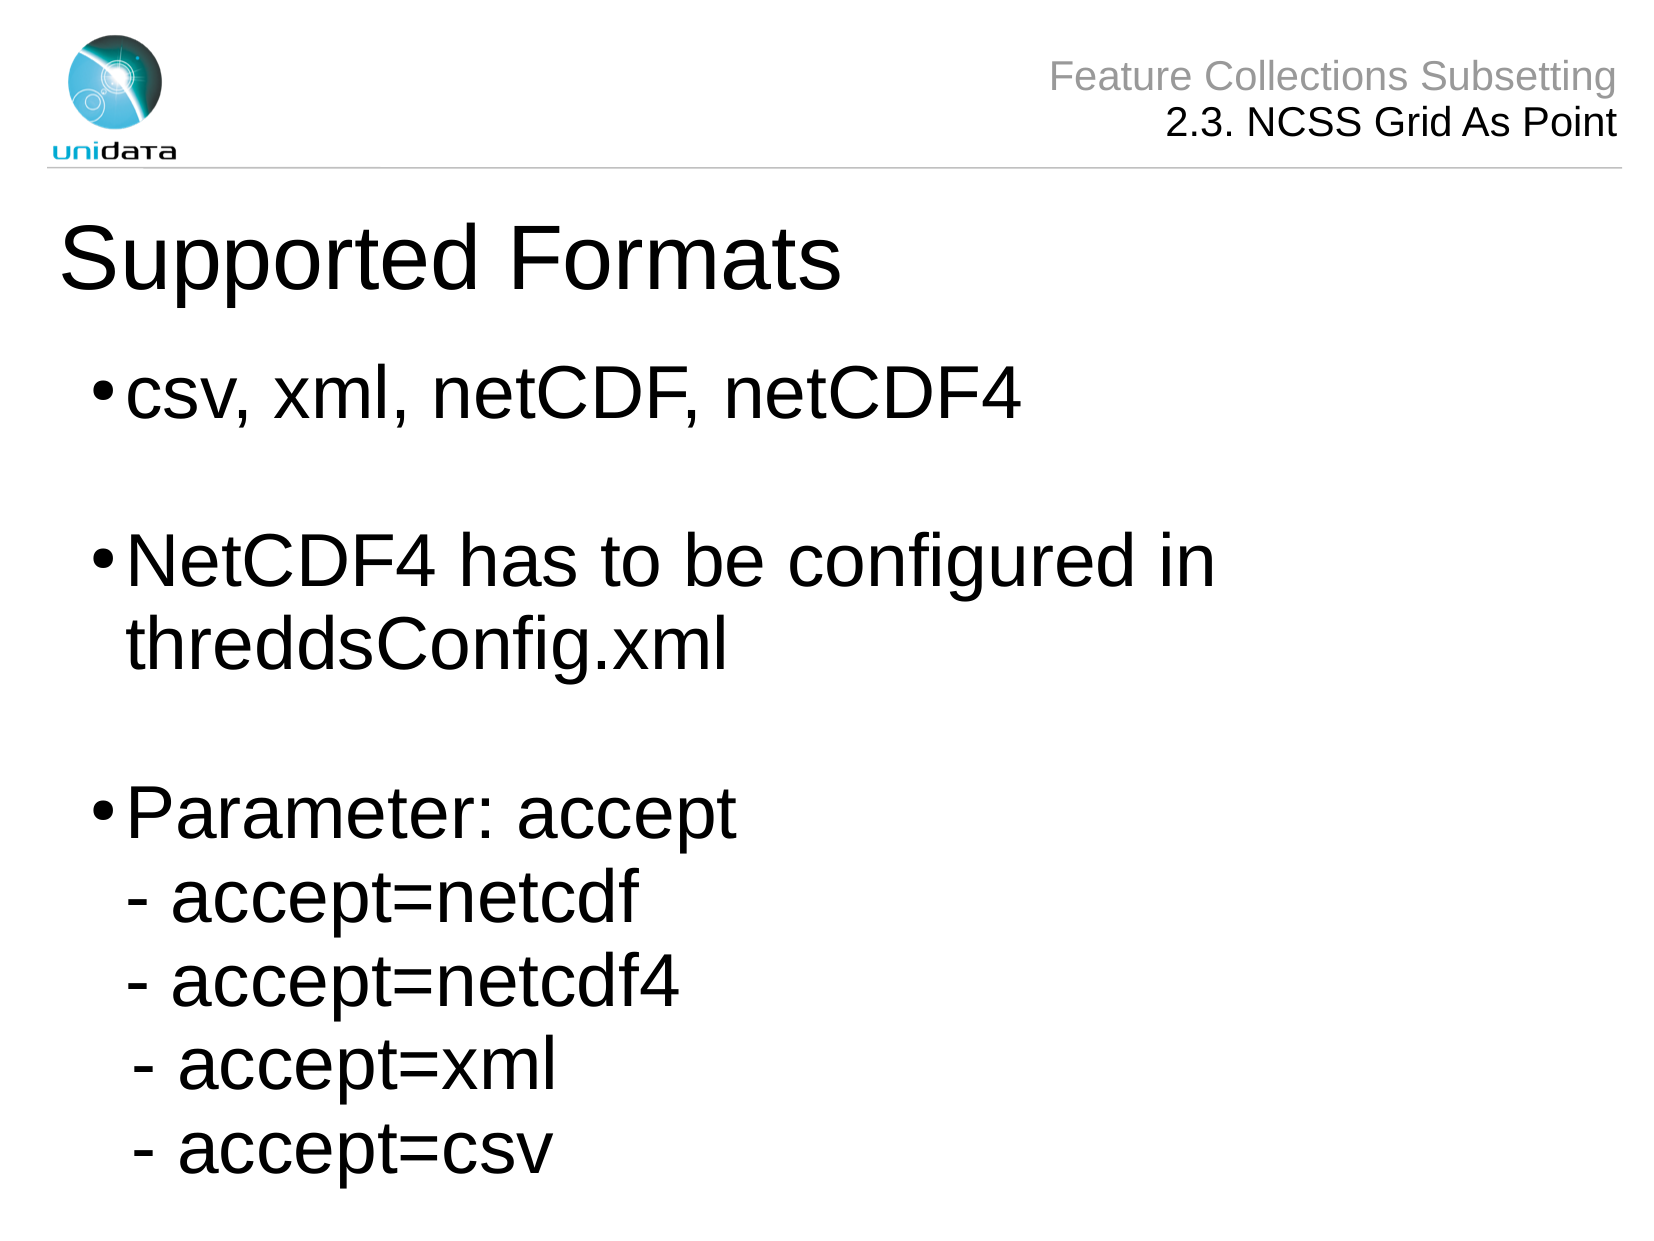

Feature Collections Subsetting
2.3. NCSS Grid As Point
# Supported Formats
csv, xml, netCDF, netCDF4
NetCDF4 has to be configured in threddsConfig.xml
Parameter: accept
- accept=netcdf
- accept=netcdf4
 - accept=xml
 - accept=csv